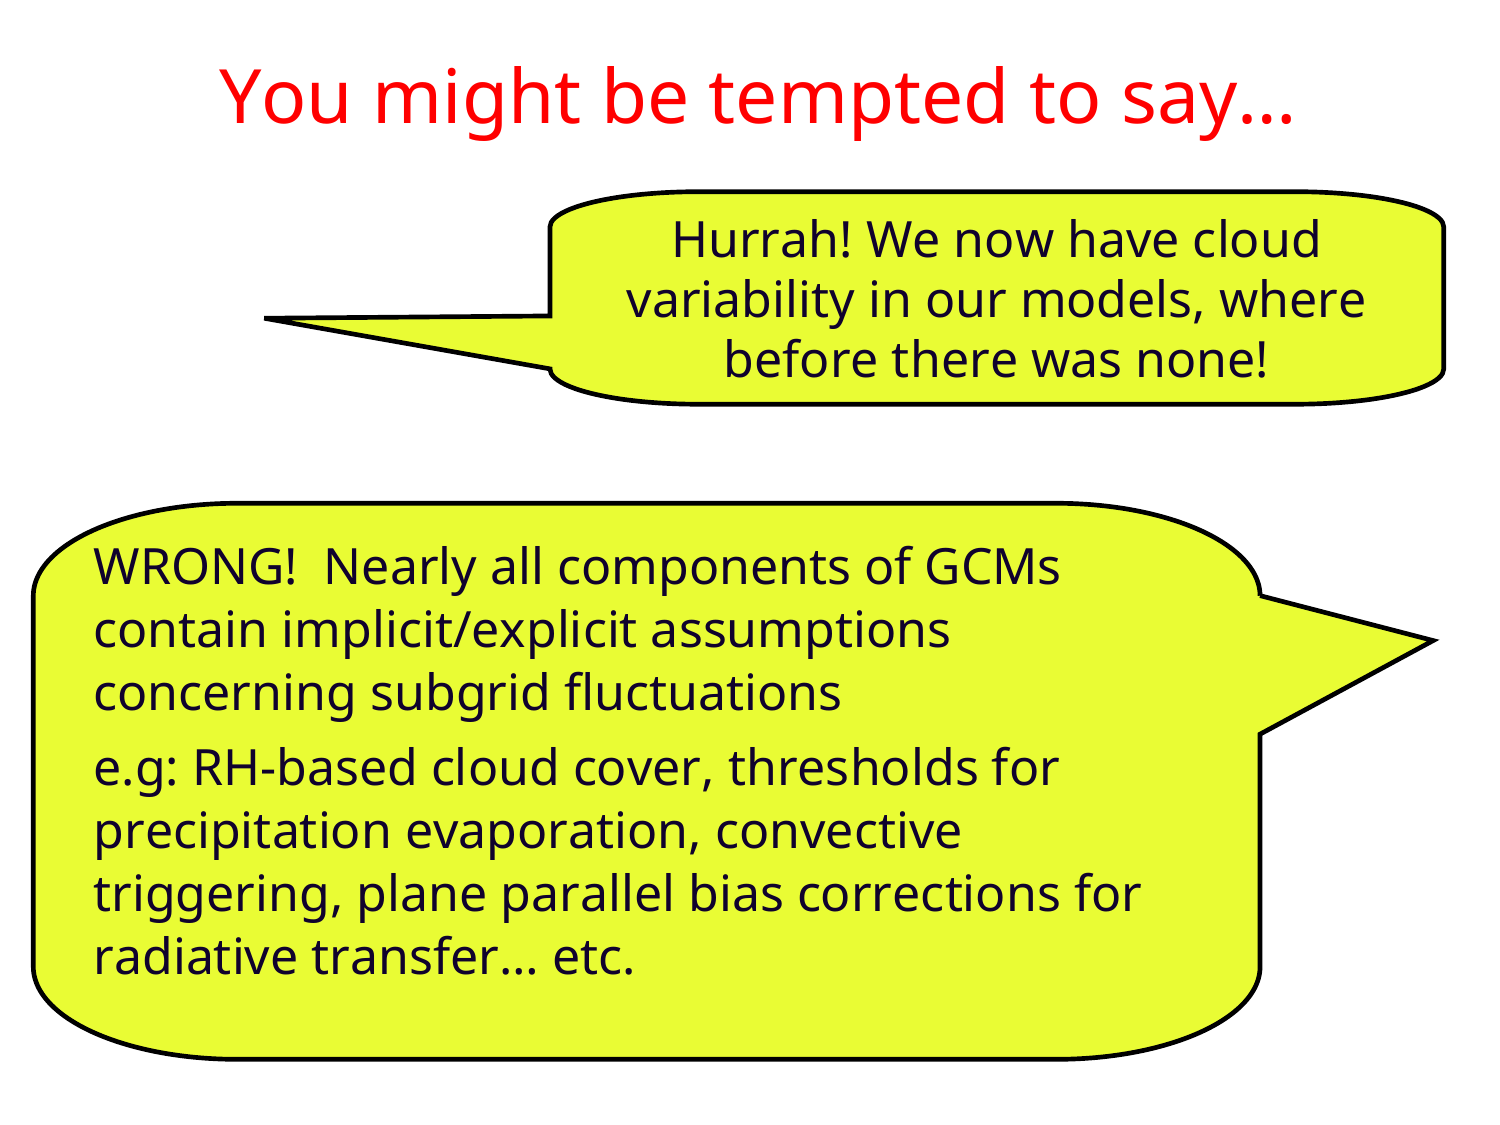

# You might be tempted to say…
Hurrah! We now have cloud variability in our models, where before there was none!
WRONG! Nearly all components of GCMs contain implicit/explicit assumptions concerning subgrid fluctuations
e.g: RH-based cloud cover, thresholds for precipitation evaporation, convective triggering, plane parallel bias corrections for radiative transfer… etc.